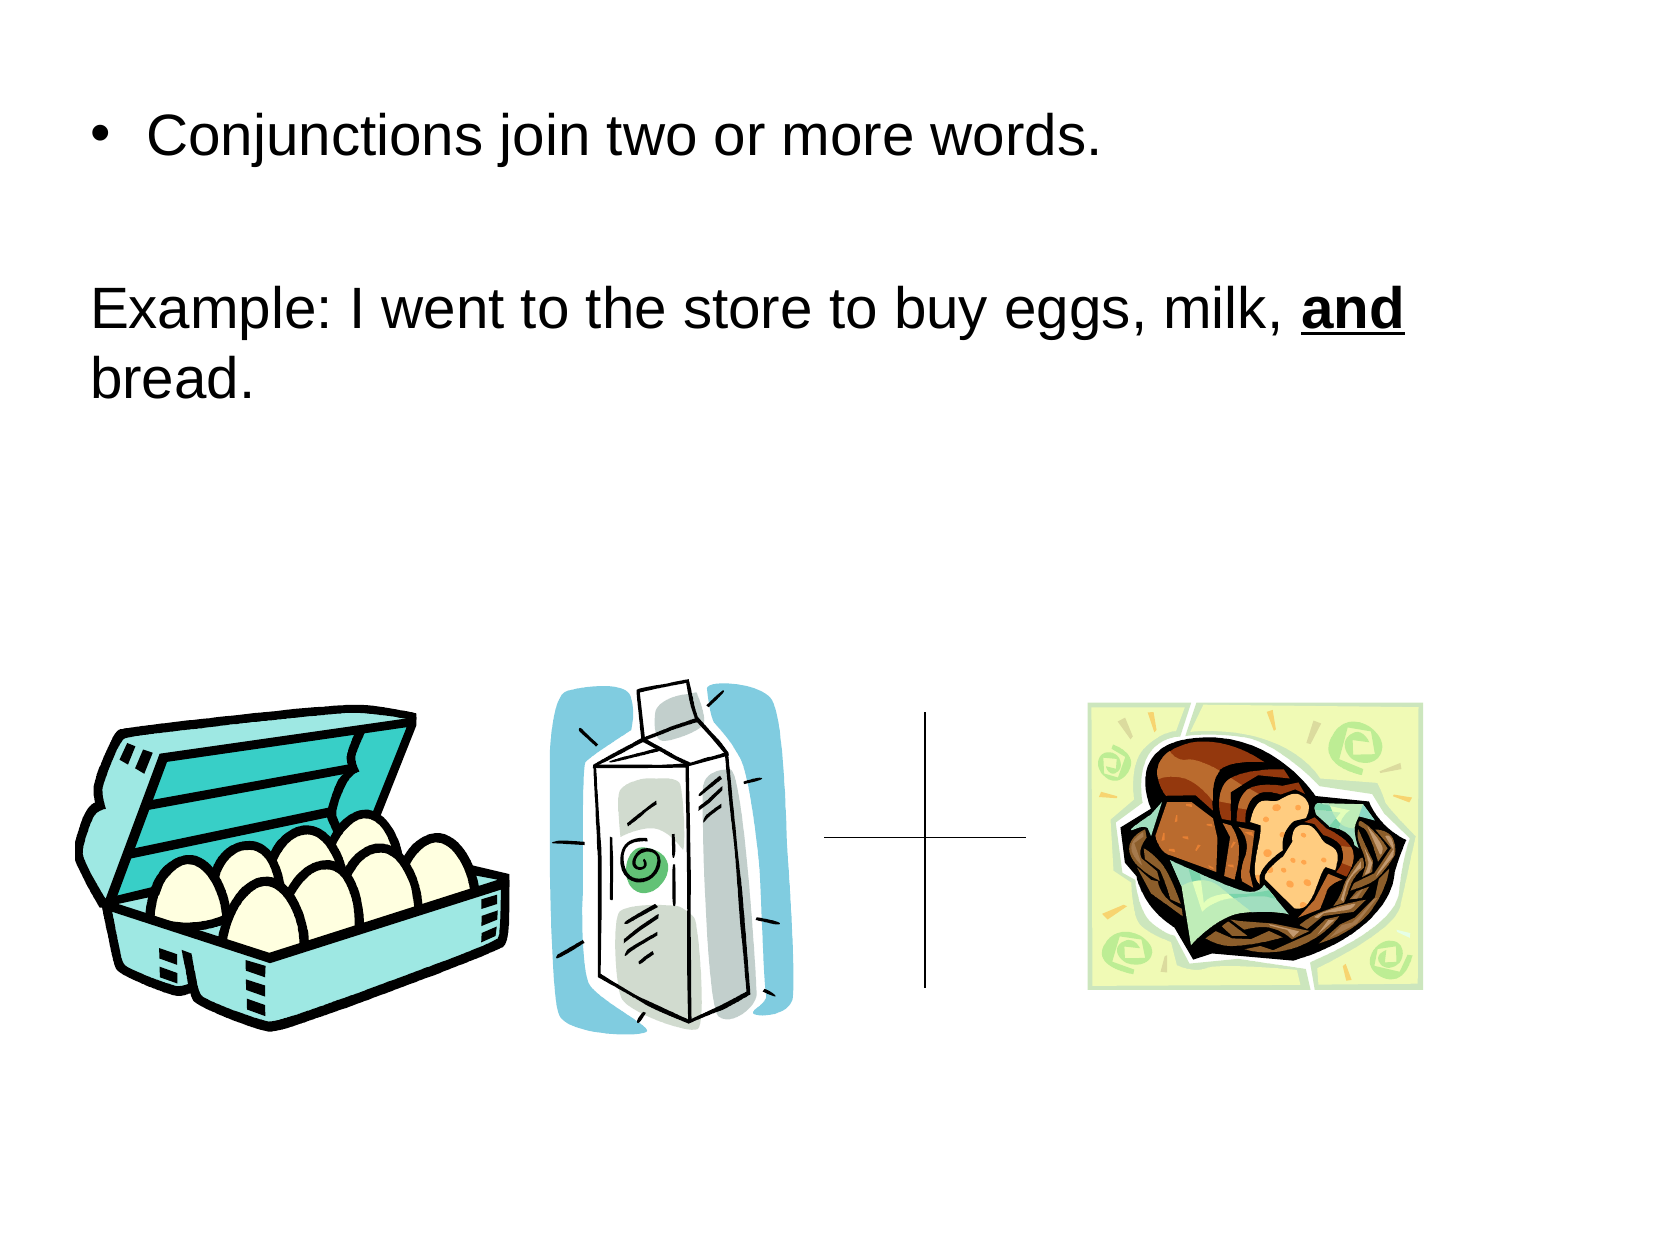

# Conjunctions join two or more words.
Example: I went to the store to buy eggs, milk, and bread.